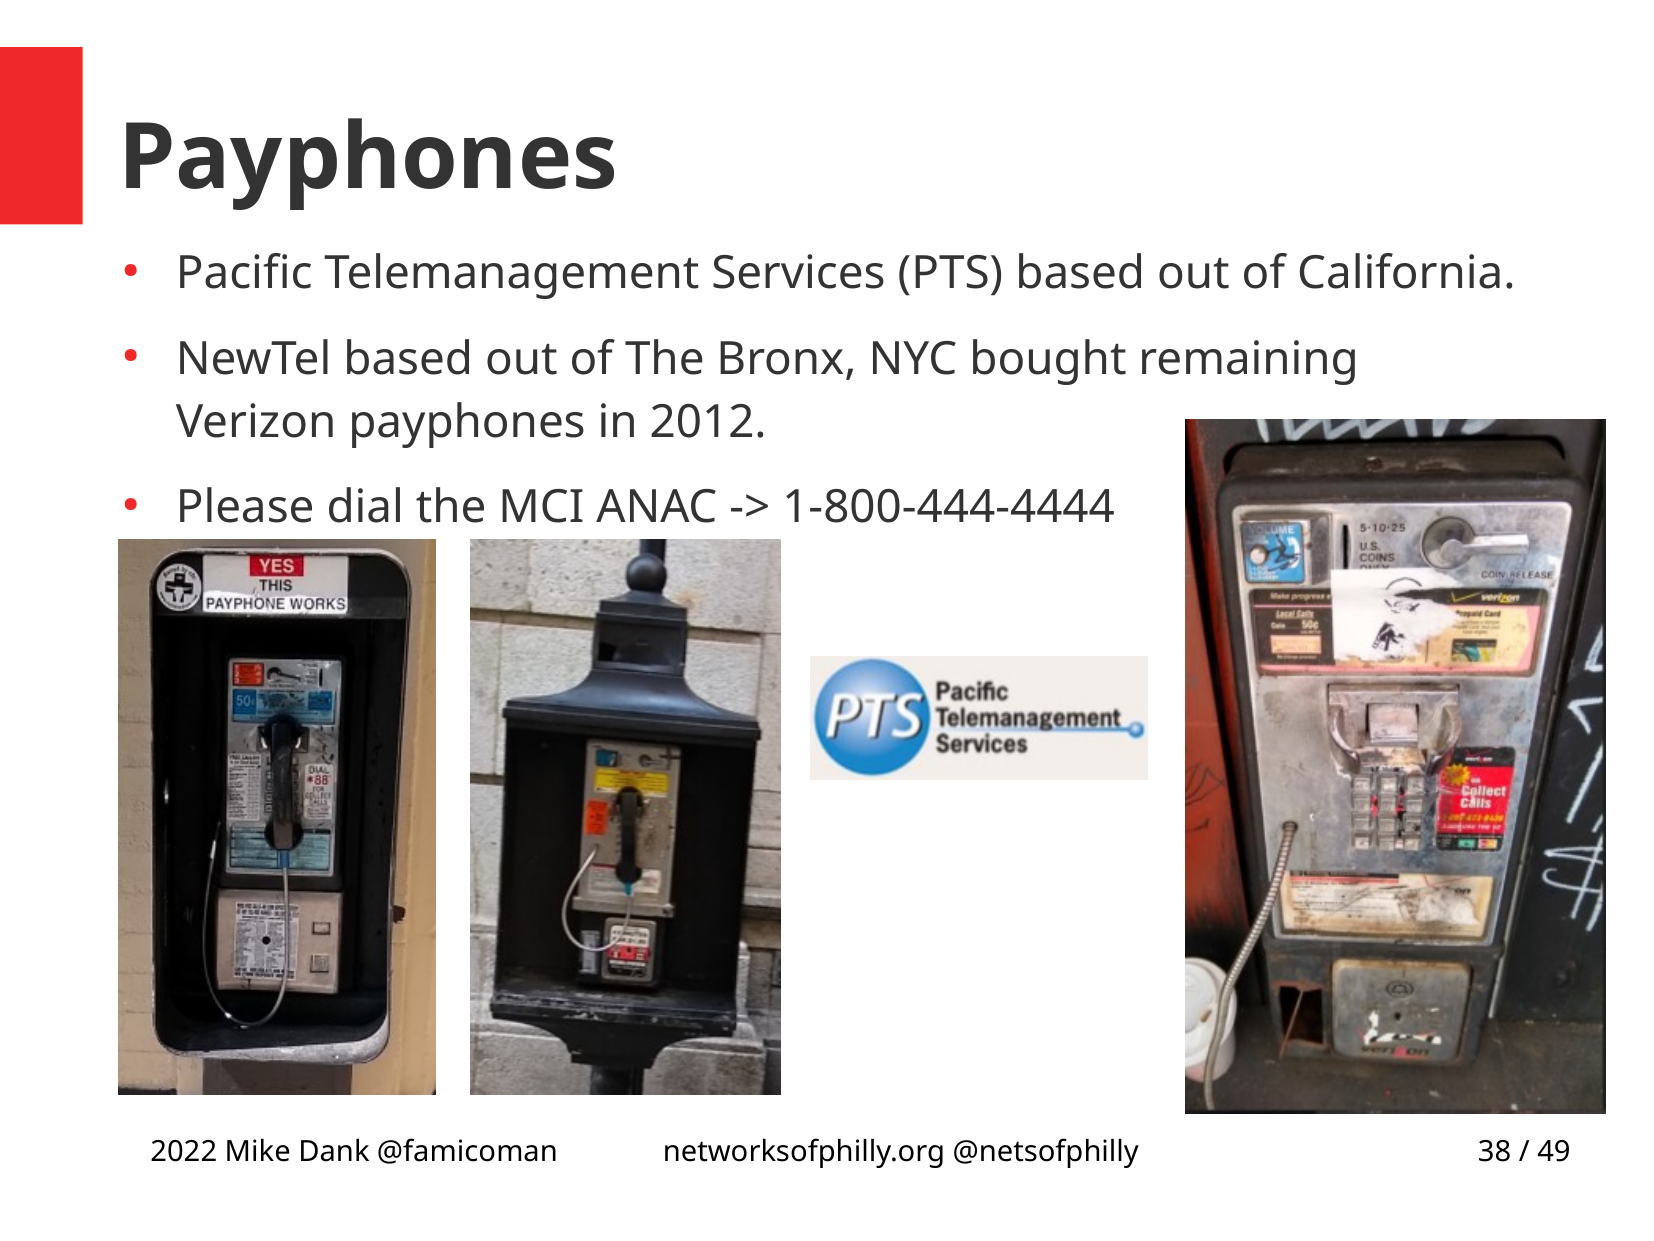

# Payphones
Pacific Telemanagement Services (PTS) based out of California.
NewTel based out of The Bronx, NYC bought remaining Verizon payphones in 2012.
Please dial the MCI ANAC -> 1-800-444-4444
2022 Mike Dank @famicoman networksofphilly.org @netsofphilly
38